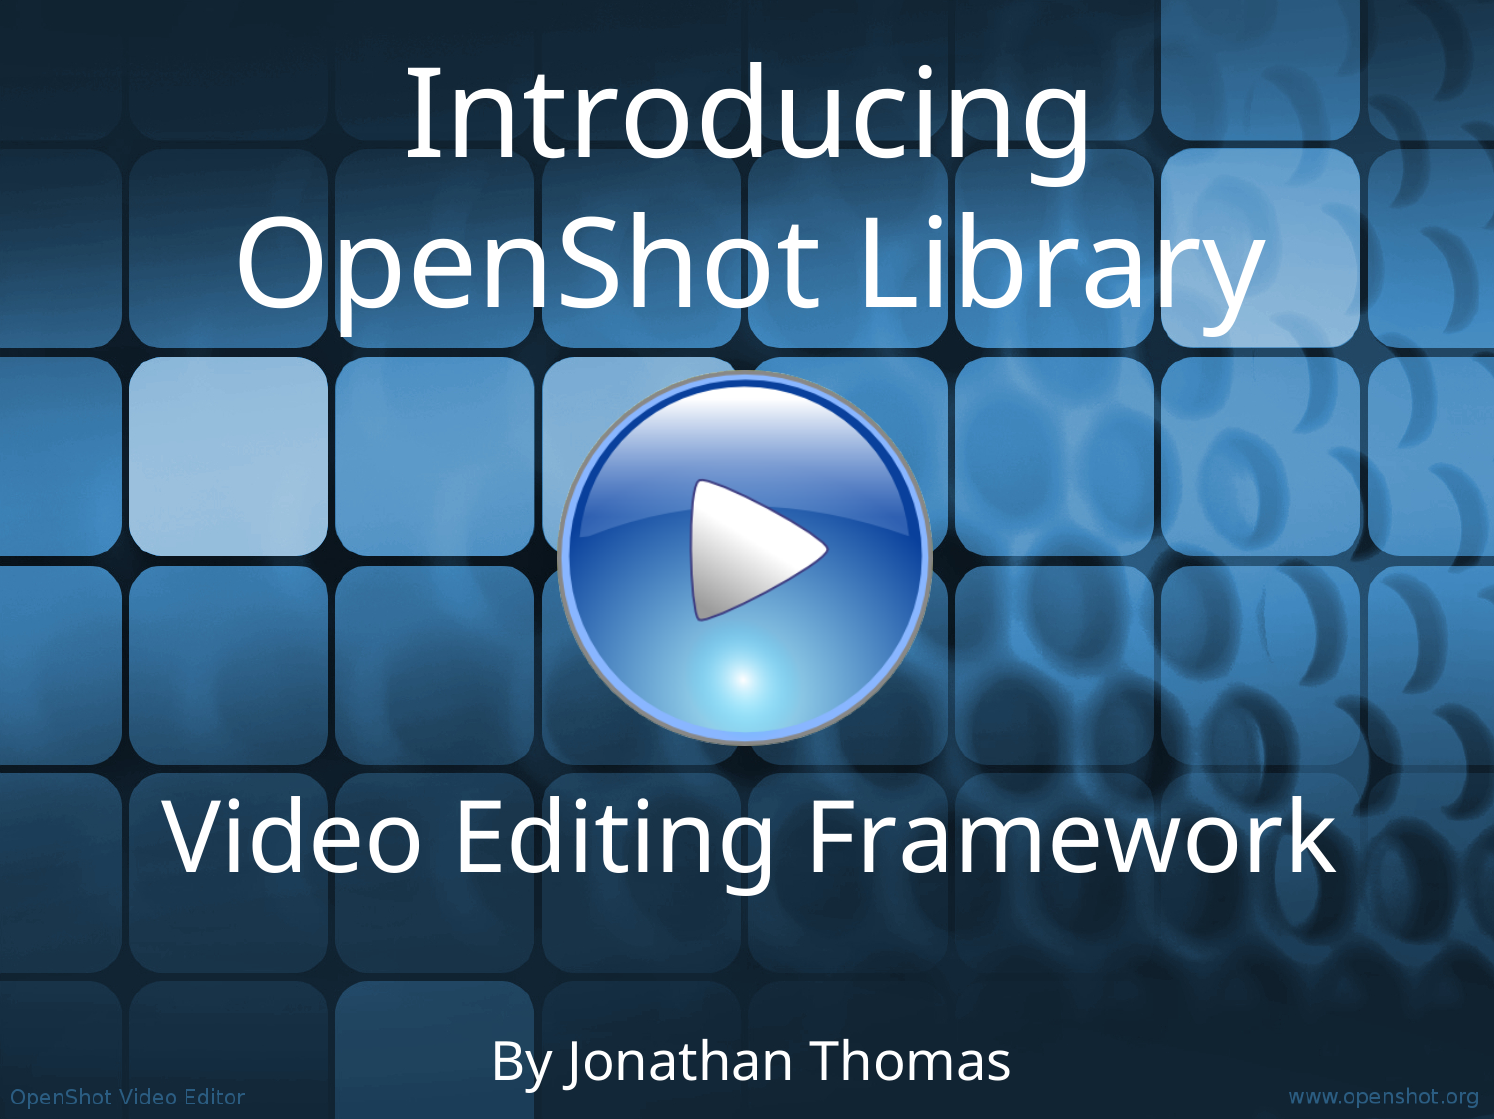

# Introducing OpenShot Library
Video Editing Framework
By Jonathan Thomas